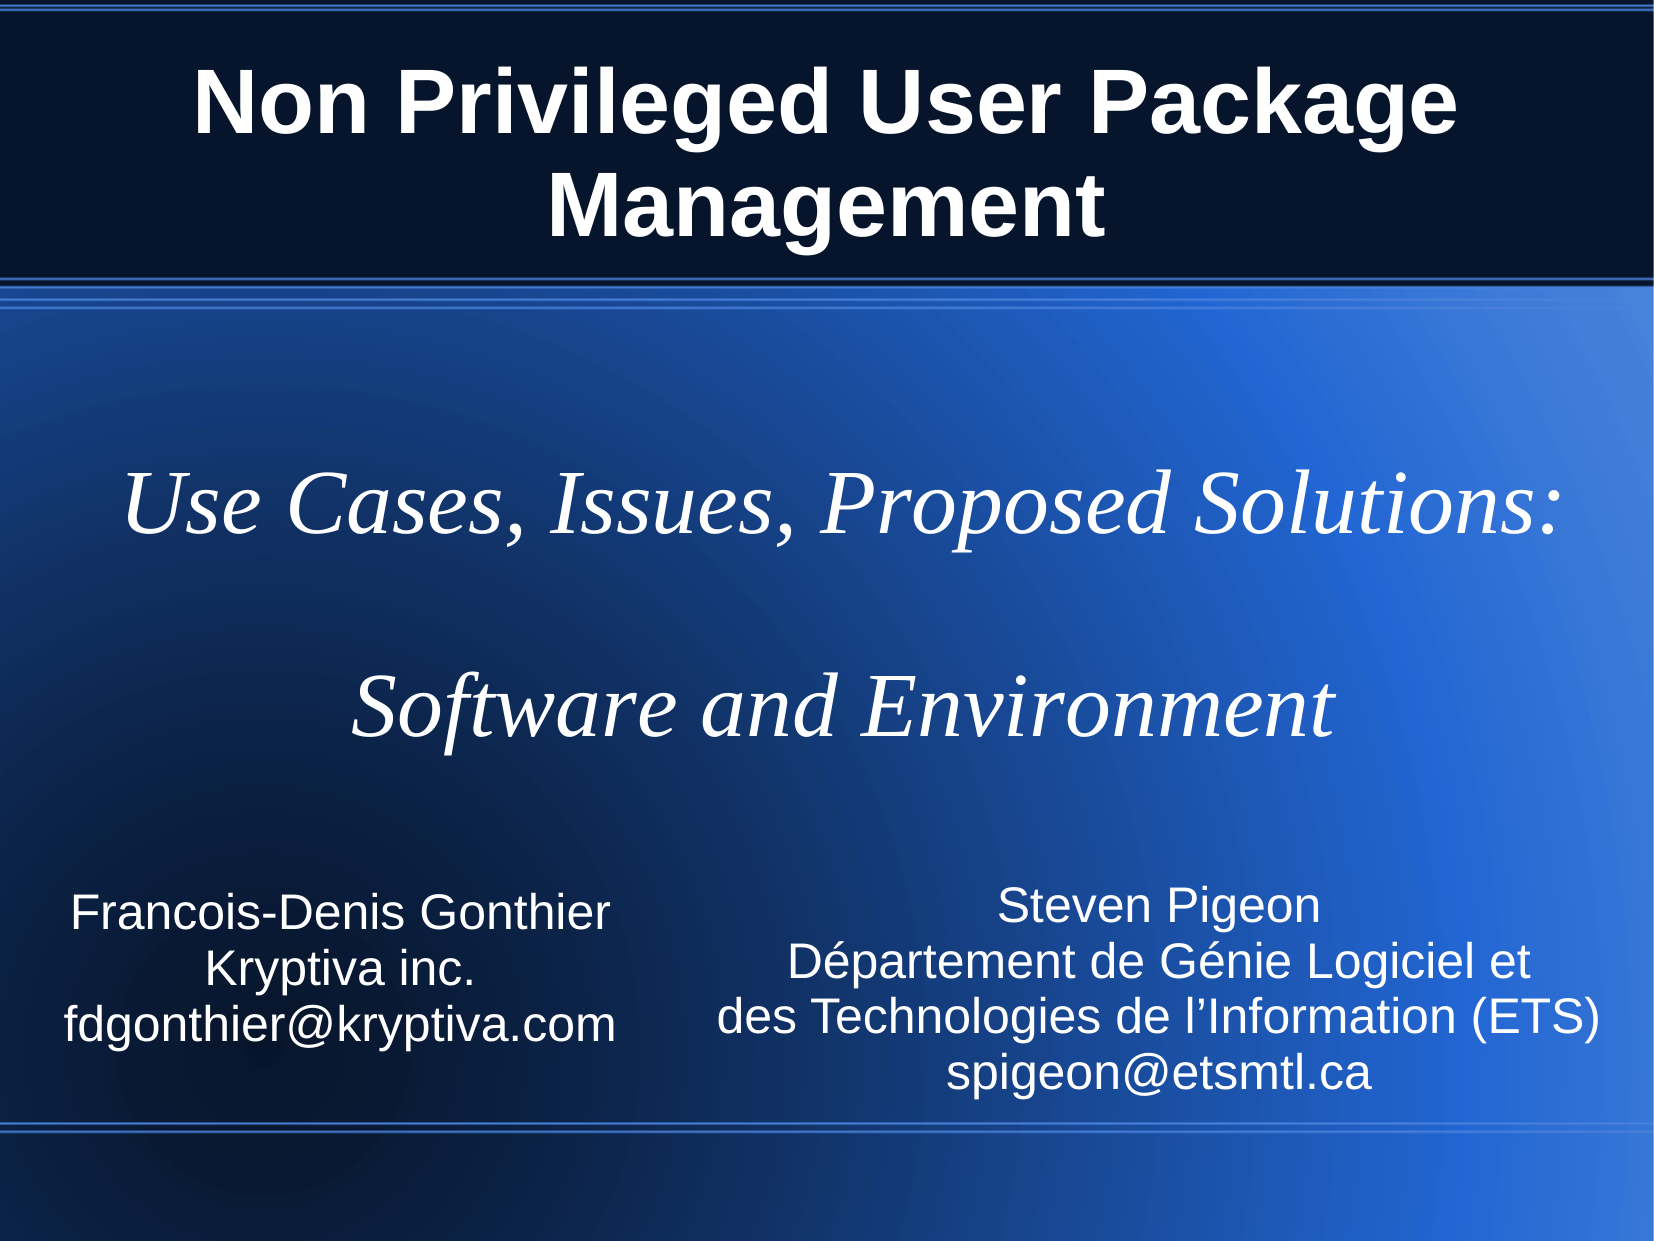

Non Privileged User Package Management
# Use Cases, Issues, Proposed Solutions:
Software and Environment
Steven Pigeon
Département de Génie Logiciel et
des Technologies de l’Information (ETS)
spigeon@etsmtl.ca
Francois-Denis Gonthier
Kryptiva inc.
fdgonthier@kryptiva.com